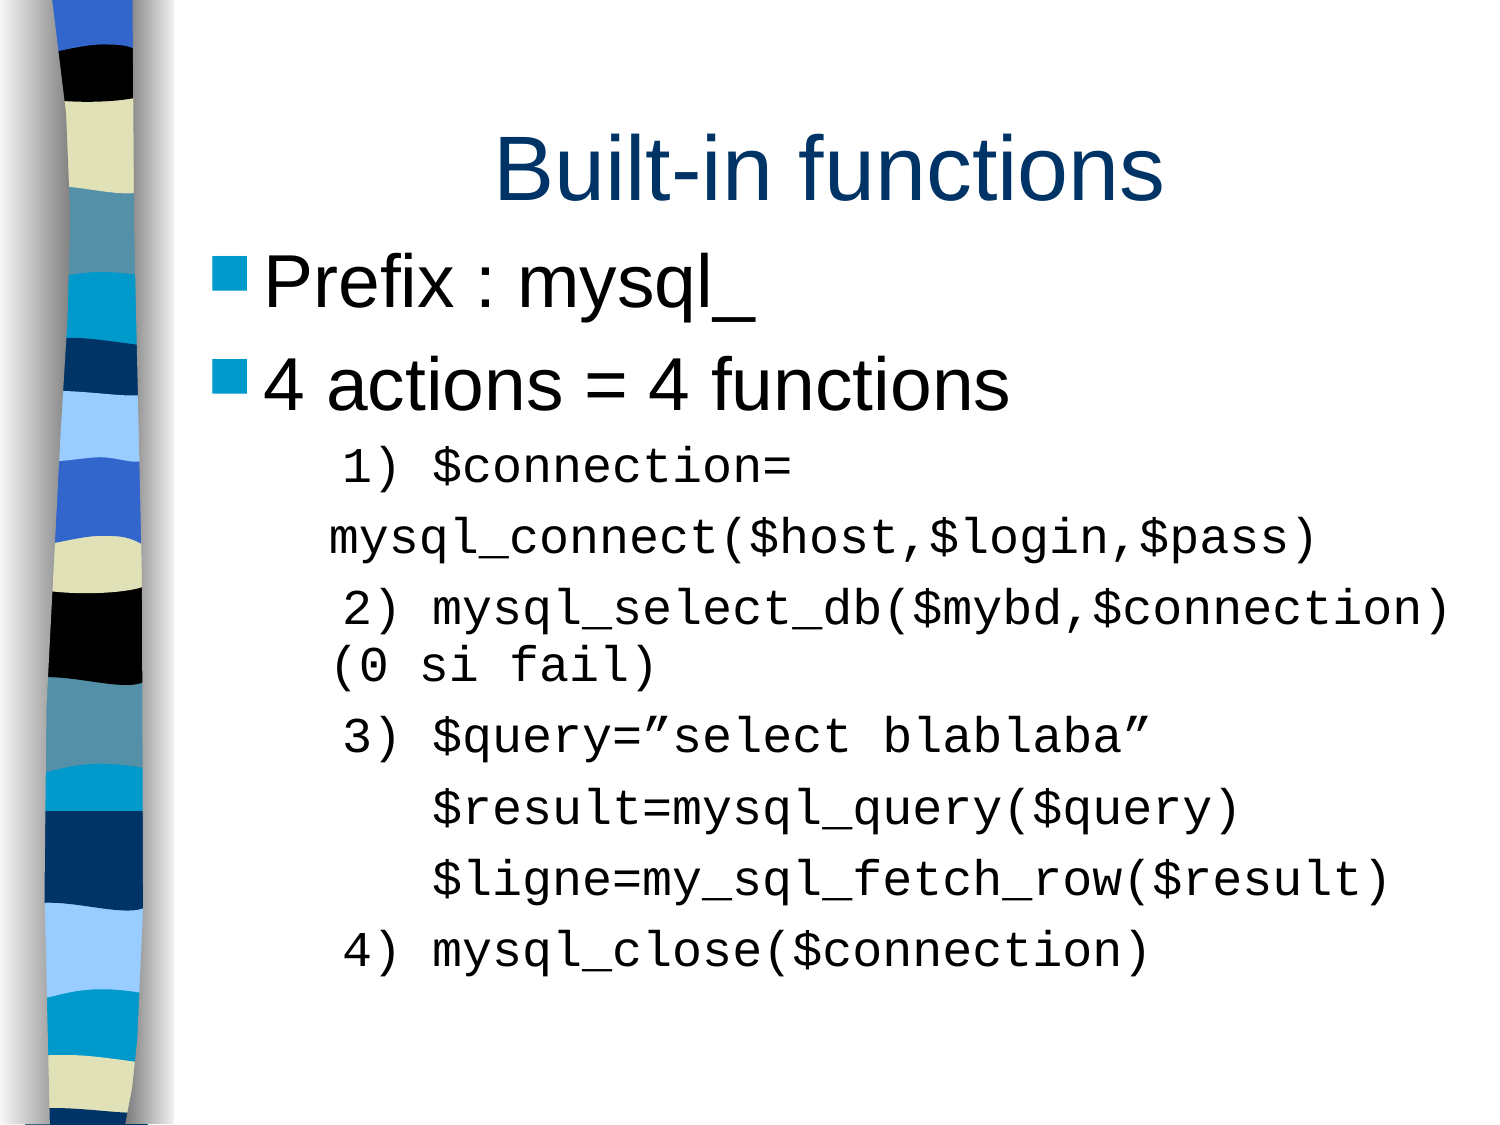

# Built-in functions
Prefix : mysql_
4 actions = 4 functions
1) $connection=
mysql_connect($host,$login,$pass)
2) mysql_select_db($mybd,$connection) (0 si fail)
3) $query=”select blablaba”
 $result=mysql_query($query)
 $ligne=my_sql_fetch_row($result)
4) mysql_close($connection)